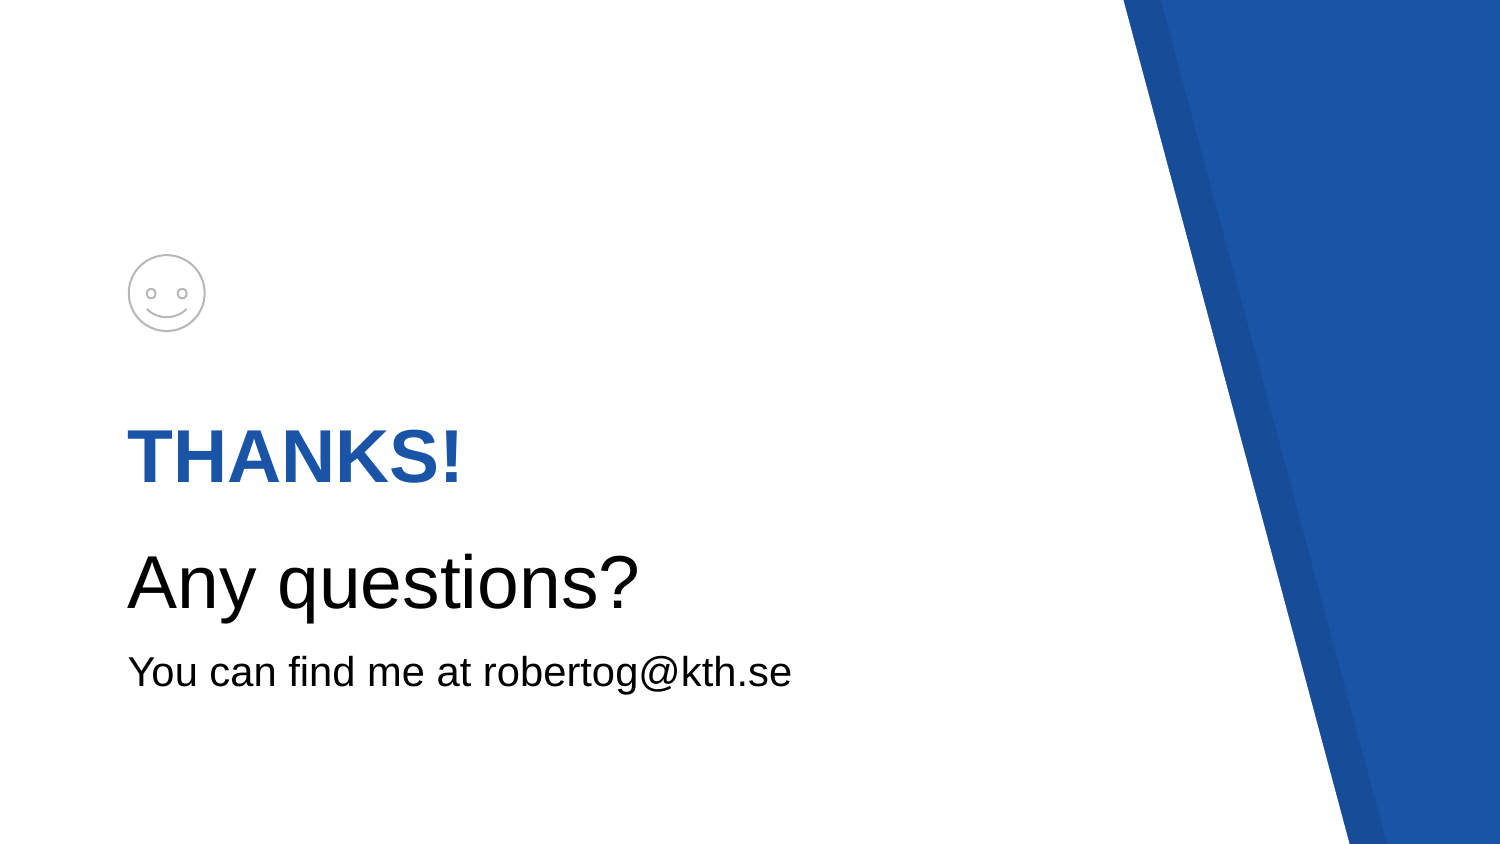

# THANKS!
Any questions?
You can find me at robertog@kth.se